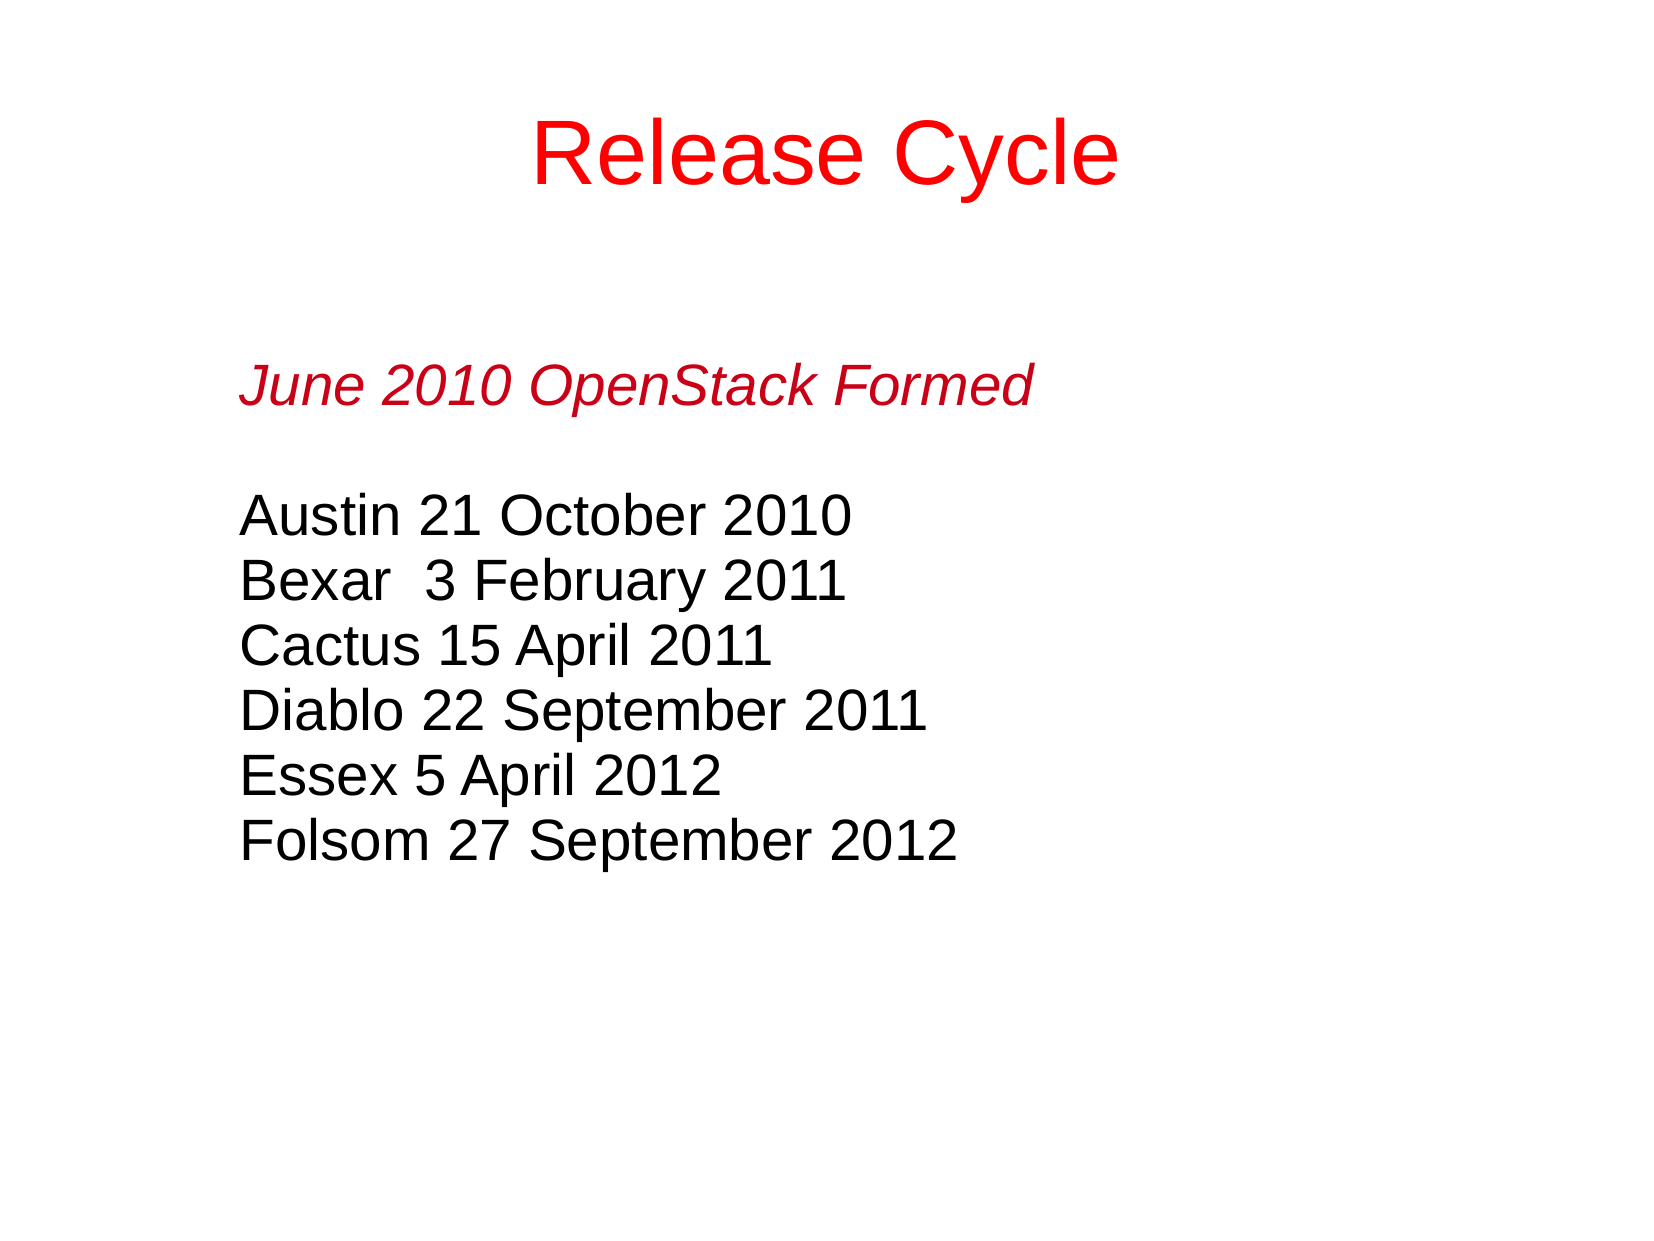

# Release Cycle
June 2010 OpenStack Formed
Austin 21 October 2010
Bexar 3 February 2011
Cactus 15 April 2011
Diablo 22 September 2011
Essex 5 April 2012
Folsom 27 September 2012